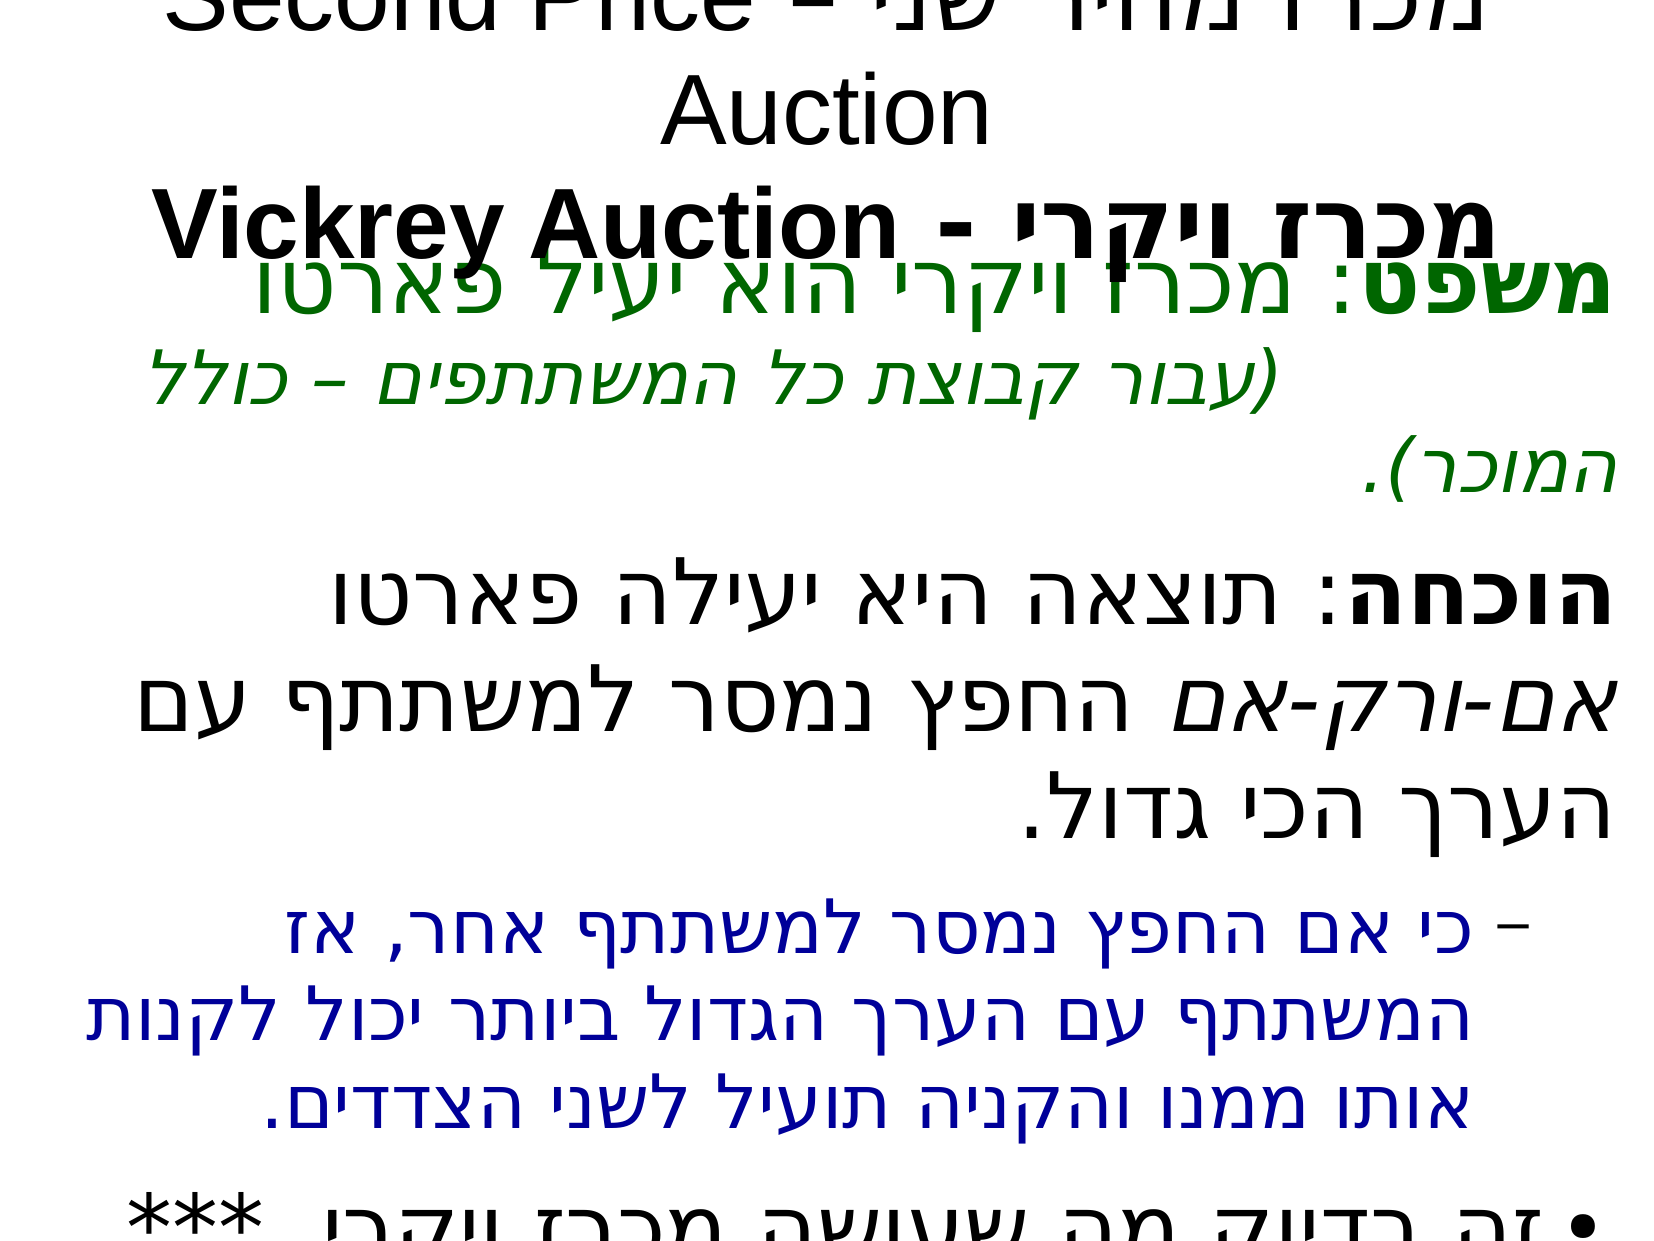

מכרז מחיר שני – Second Price Auction
מכרז ויקרי - Vickrey Auction
# משפט: מכרז ויקרי הוא יעיל פארטו (עבור קבוצת כל המשתתפים – כולל המוכר).
הוכחה: תוצאה היא יעילה פארטו אם-ורק-אם החפץ נמסר למשתתף עם הערך הכי גדול.
כי אם החפץ נמסר למשתתף אחר, אז המשתתף עם הערך הגדול ביותר יכול לקנות אותו ממנו והקניה תועיל לשני הצדדים.
זה בדיוק מה שעושה מכרז ויקרי. ***